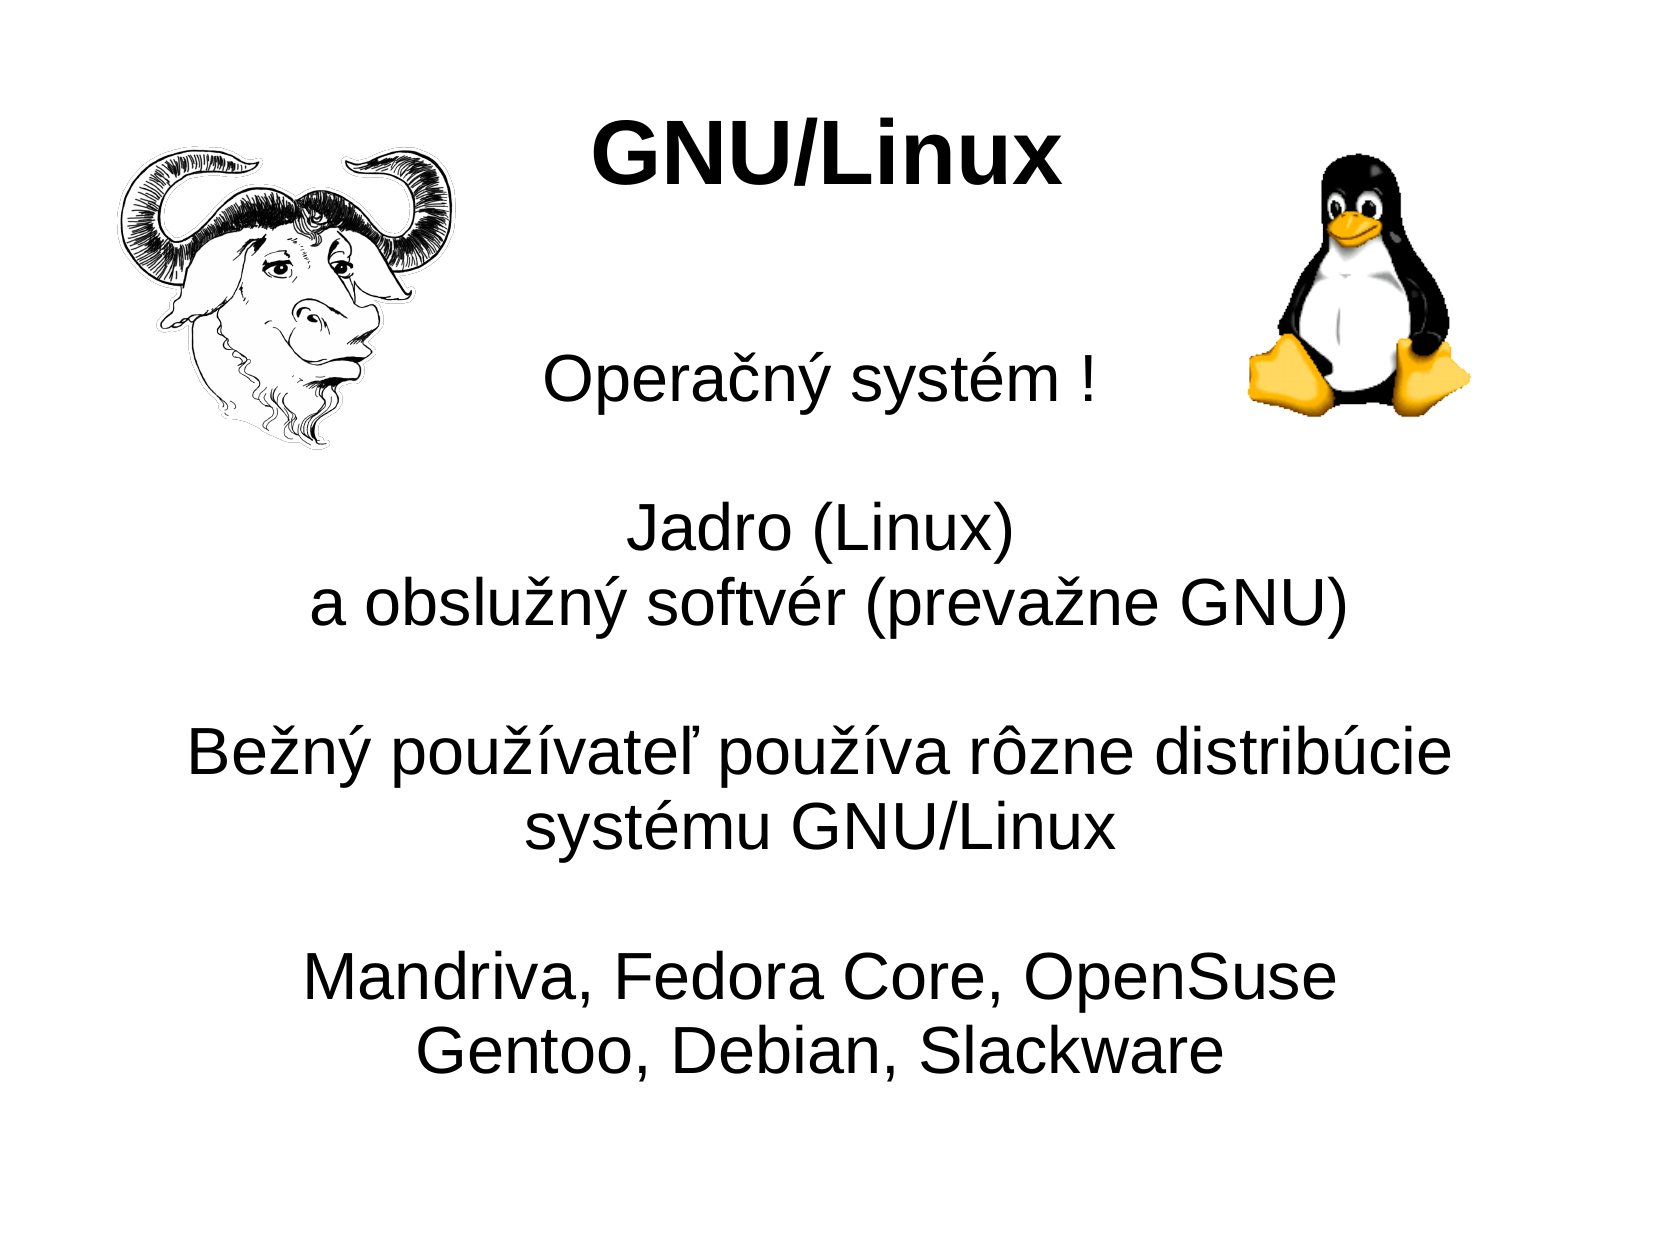

# GNU/Linux
Operačný systém !
Jadro (Linux)
 a obslužný softvér (prevažne GNU)
Bežný používateľ používa rôzne distribúcie systému GNU/Linux
Mandriva, Fedora Core, OpenSuse
Gentoo, Debian, Slackware